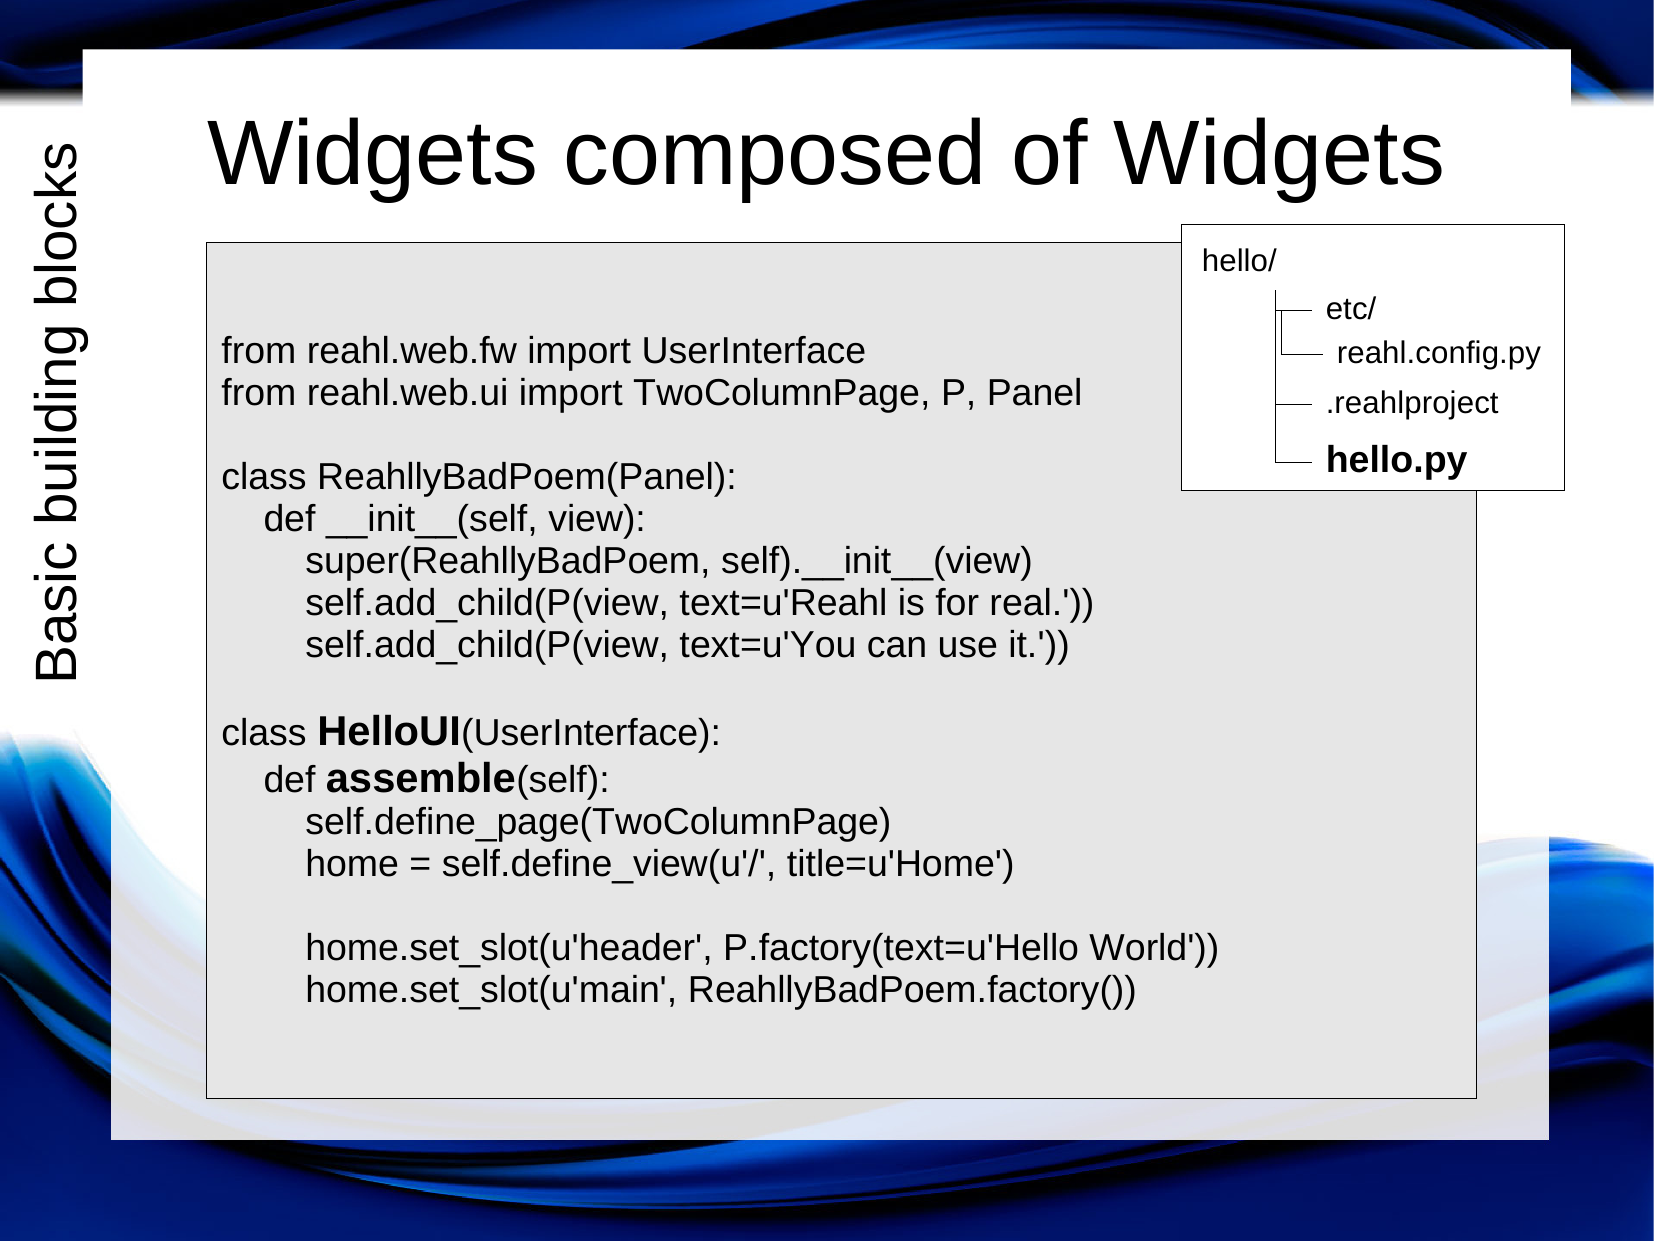

# Widgets composed of Widgets
hello/
etc/
reahl.config.py
.reahlproject
hello.py
from reahl.web.fw import UserInterface
from reahl.web.ui import TwoColumnPage, P, Panel
class ReahllyBadPoem(Panel):
 def __init__(self, view):
 super(ReahllyBadPoem, self).__init__(view)
 self.add_child(P(view, text=u'Reahl is for real.'))
 self.add_child(P(view, text=u'You can use it.'))
class HelloUI(UserInterface):
 def assemble(self):
 self.define_page(TwoColumnPage)
 home = self.define_view(u'/', title=u'Home')
 home.set_slot(u'header', P.factory(text=u'Hello World'))
 home.set_slot(u'main', ReahllyBadPoem.factory())
Basic building blocks